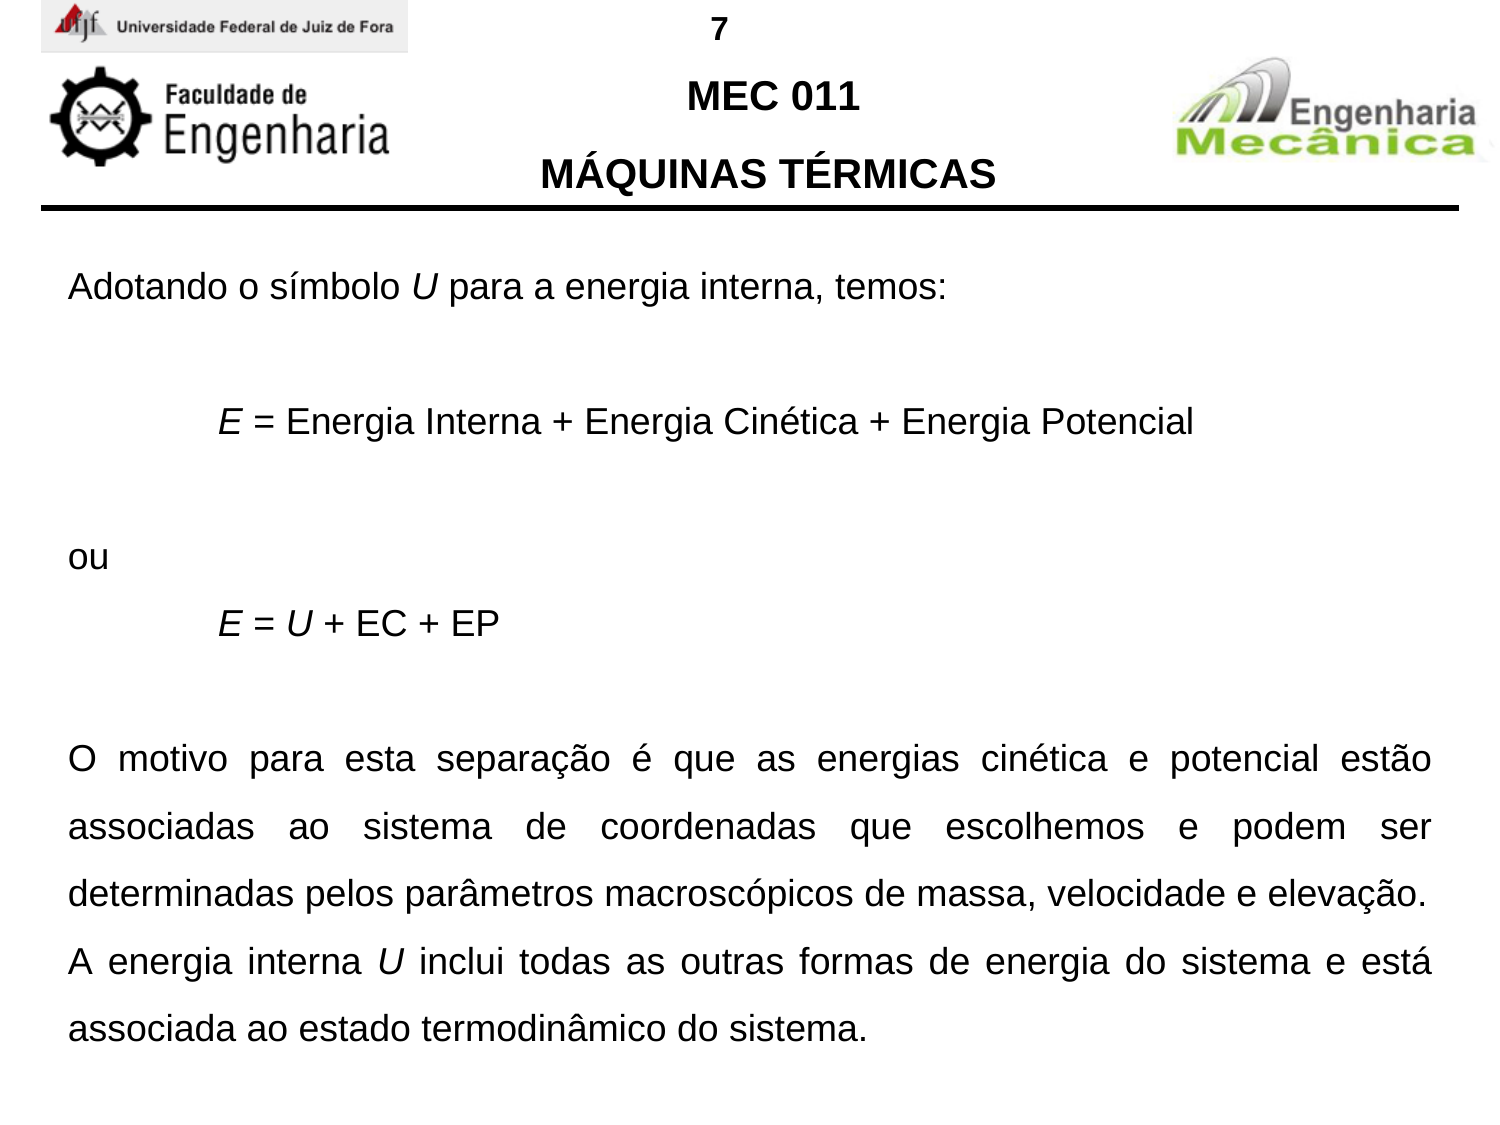

Adotando o símbolo U para a energia interna, temos:
	E = Energia Interna + Energia Cinética + Energia Potencial
ou
	E = U + EC + EP
O motivo para esta separação é que as energias cinética e potencial estão associadas ao sistema de coordenadas que escolhemos e podem ser determinadas pelos parâmetros macroscópicos de massa, velocidade e elevação.
A energia interna U inclui todas as outras formas de energia do sistema e está associada ao estado termodinâmico do sistema.